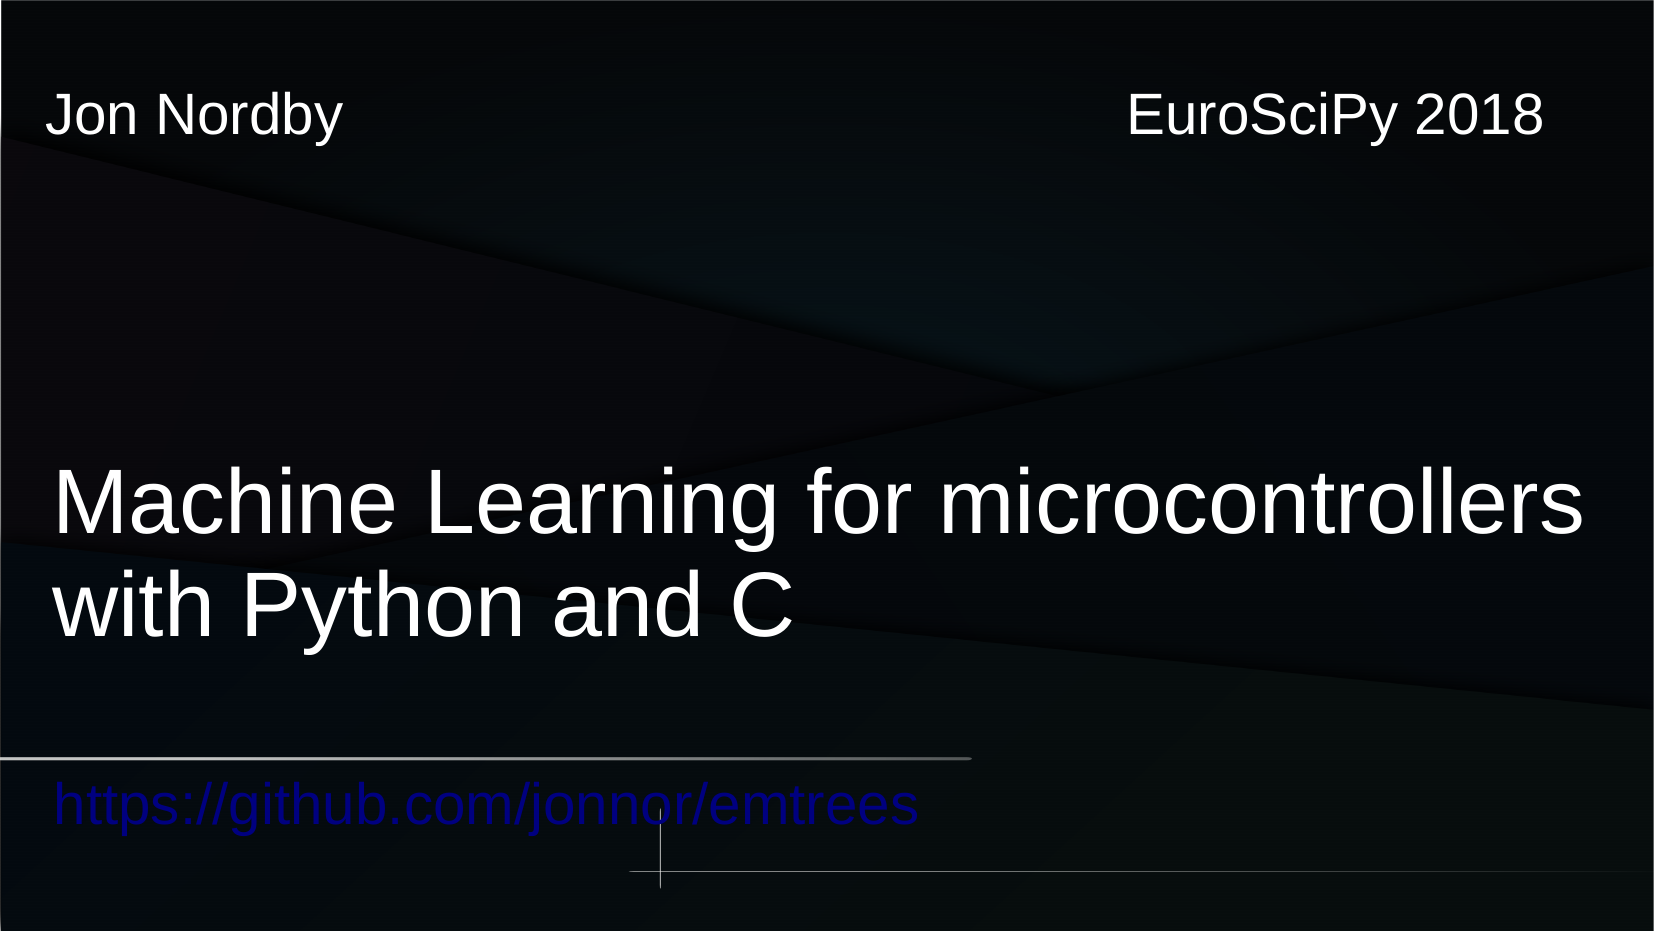

EuroSciPy 2018
Jon Nordby
# Machine Learning for microcontrollers with Python and C
https://github.com/jonnor/emtrees